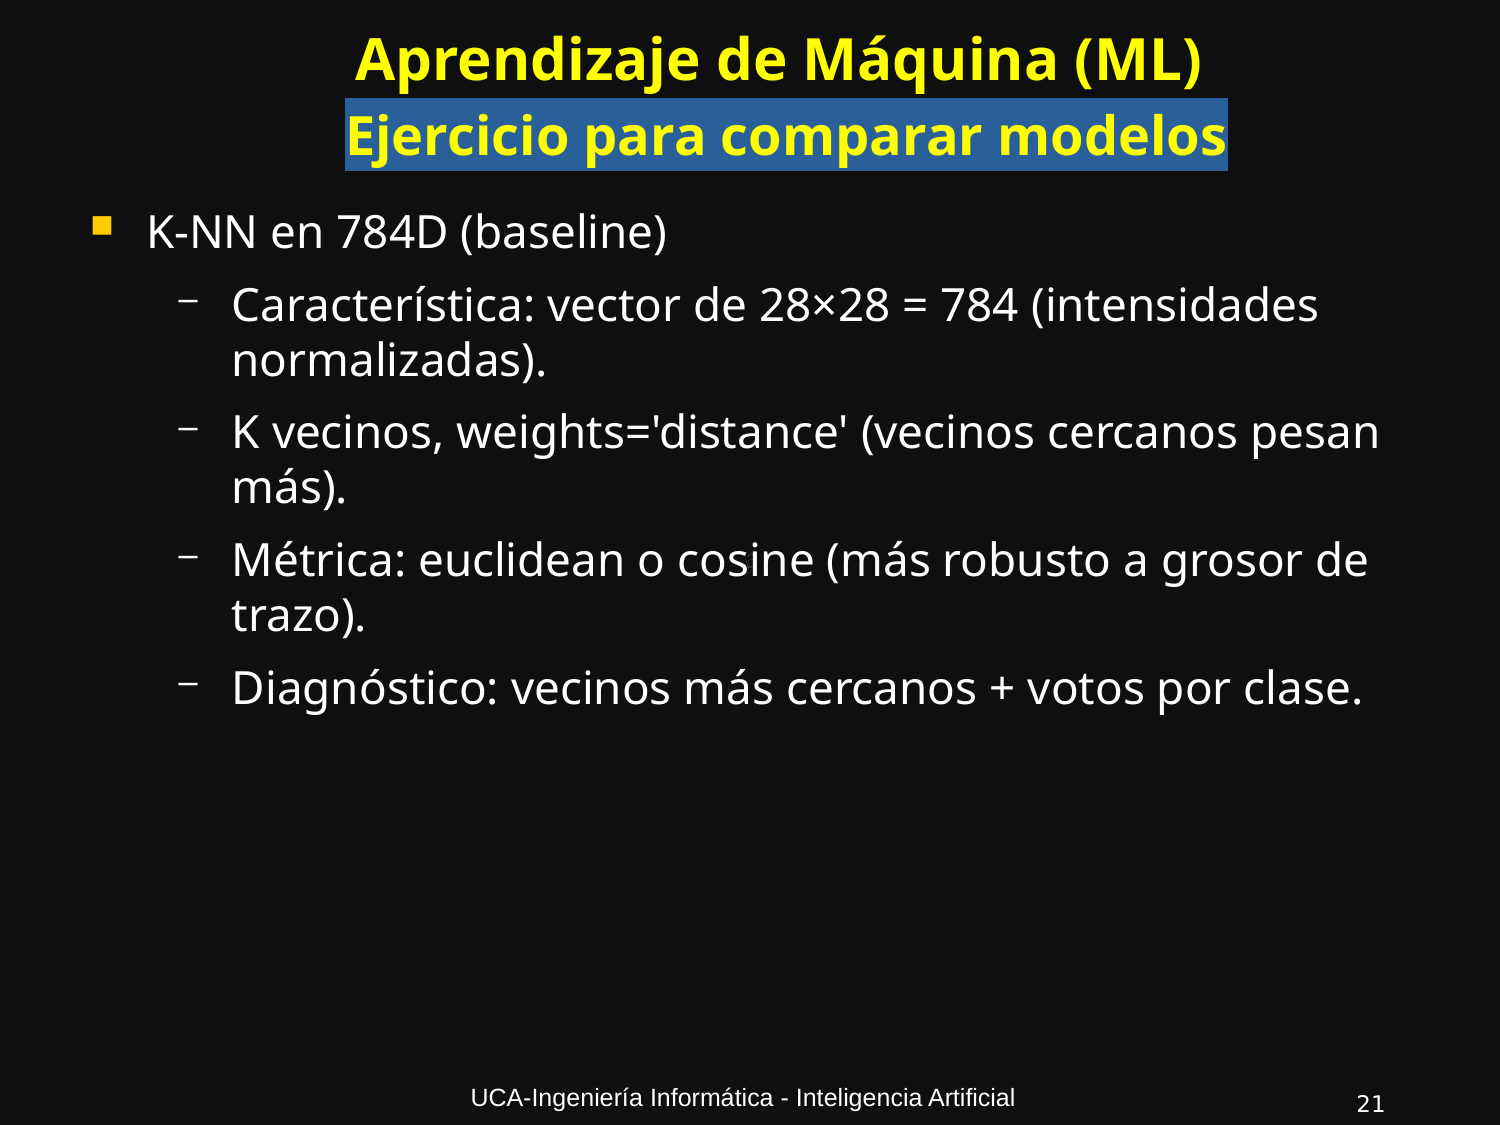

# Aprendizaje de Máquina (ML) Ejercicio para comparar modelos
K-NN en 784D (baseline)
Característica: vector de 28×28 = 784 (intensidades normalizadas).
K vecinos, weights='distance' (vecinos cercanos pesan más).
Métrica: euclidean o cosine (más robusto a grosor de trazo).
Diagnóstico: vecinos más cercanos + votos por clase.